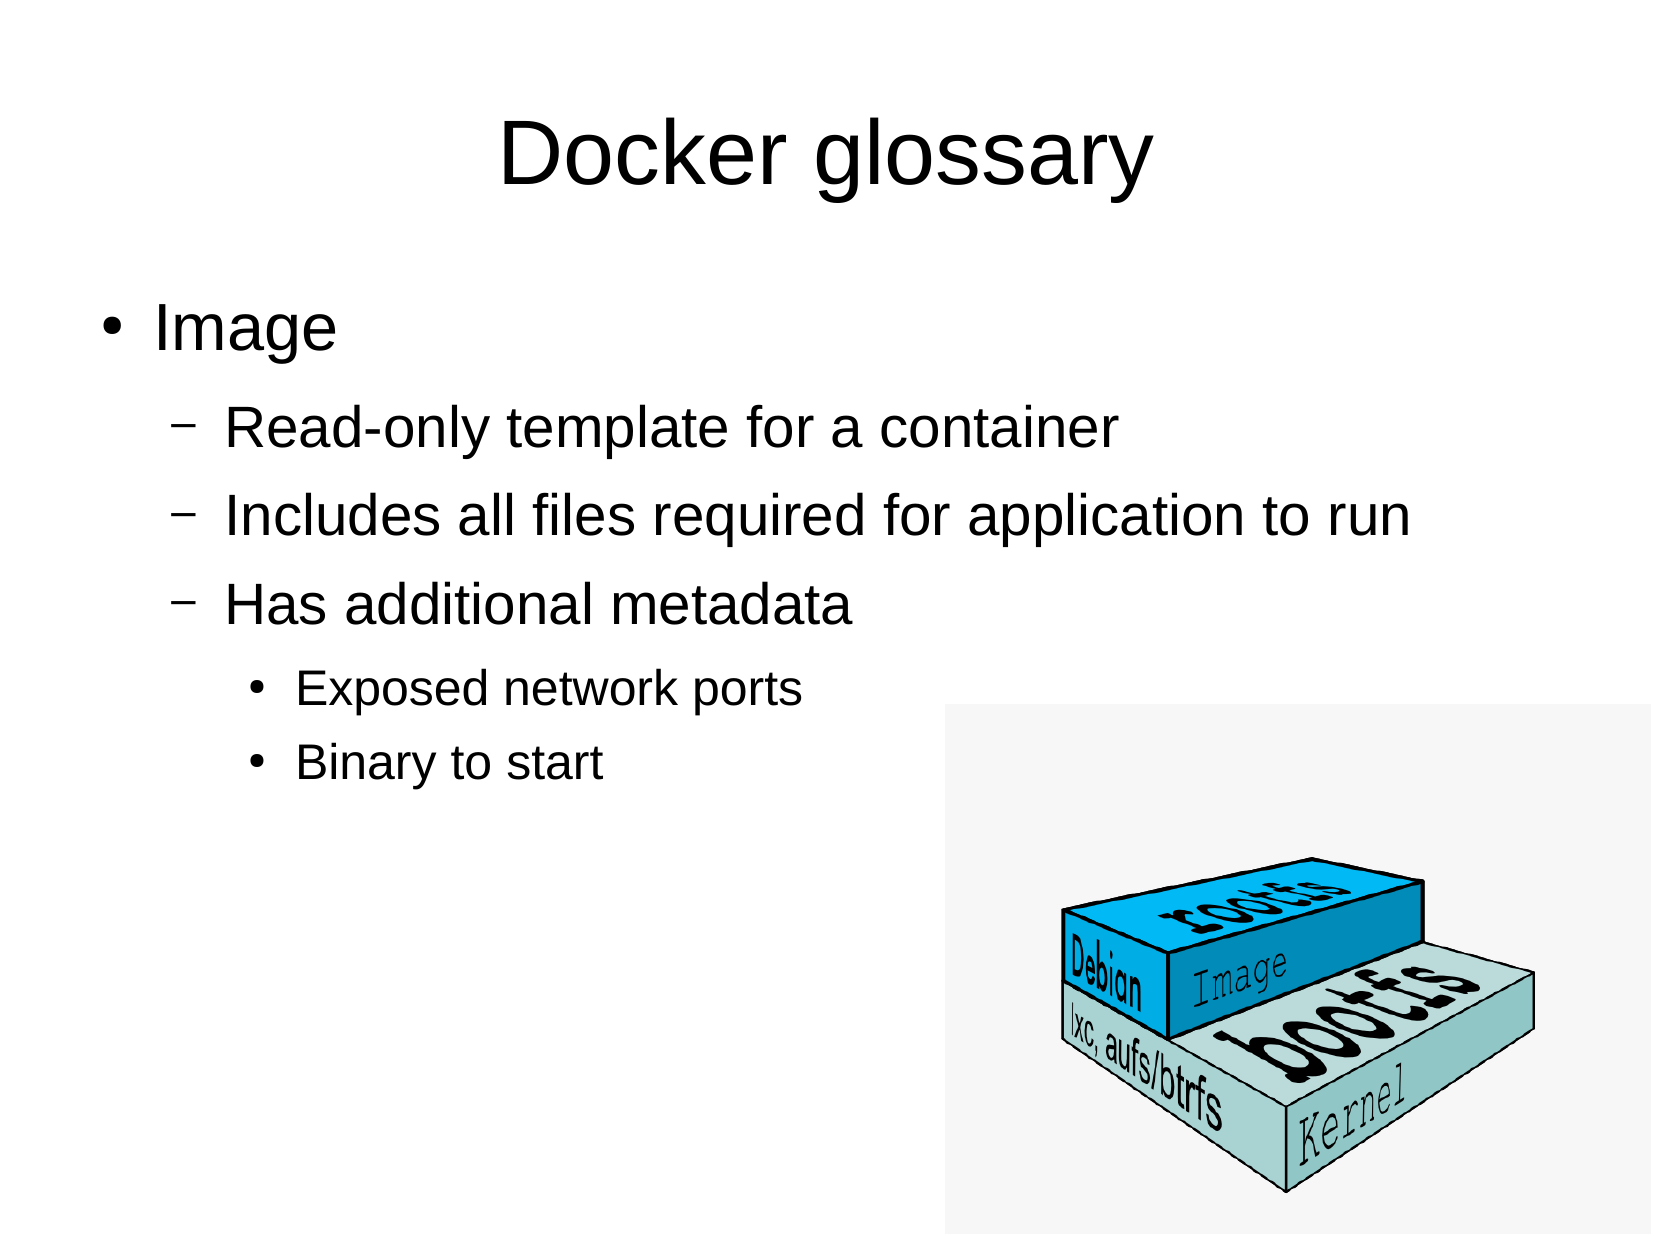

# Docker glossary
Image
Read-only template for a container
Includes all files required for application to run
Has additional metadata
Exposed network ports
Binary to start